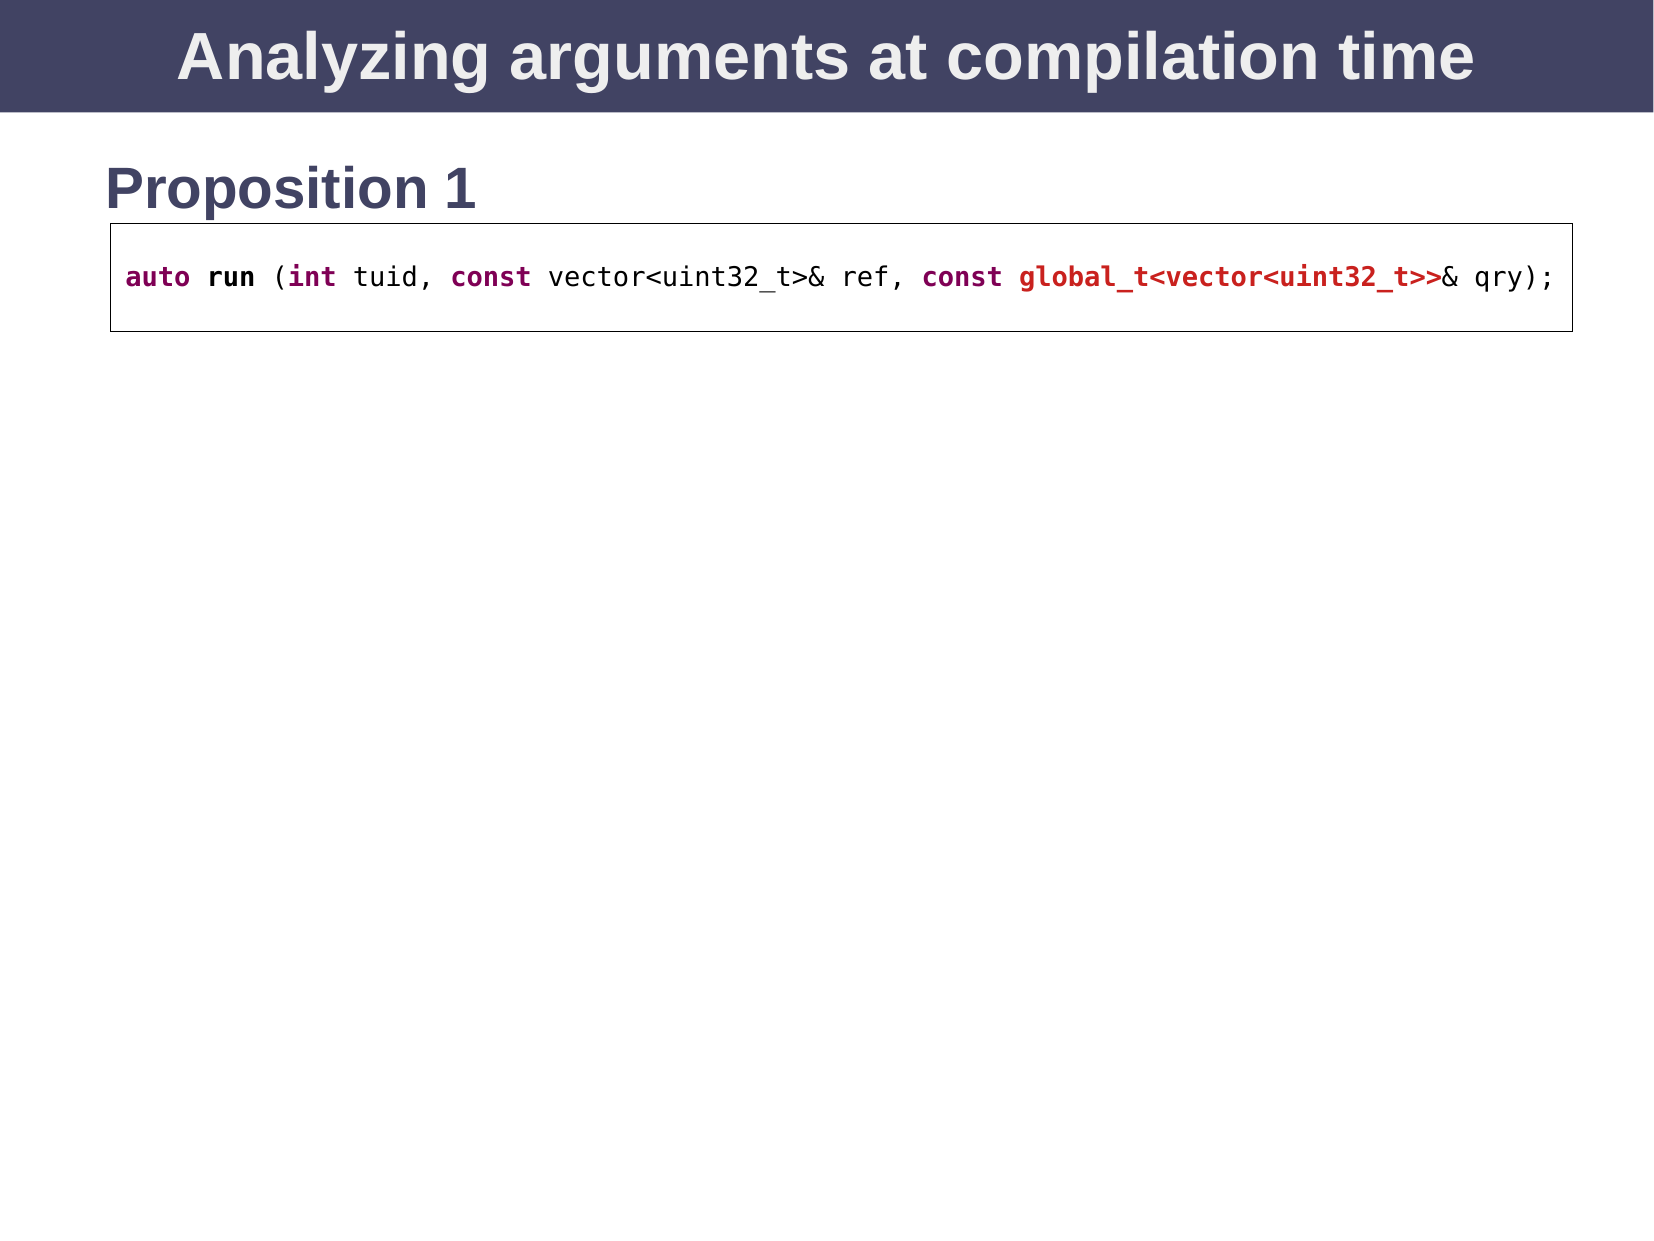

Analyzing arguments at compilation time
Proposition 1
auto run (int tuid, const vector<uint32_t>& ref, const global_t<vector<uint32_t>>& qry);